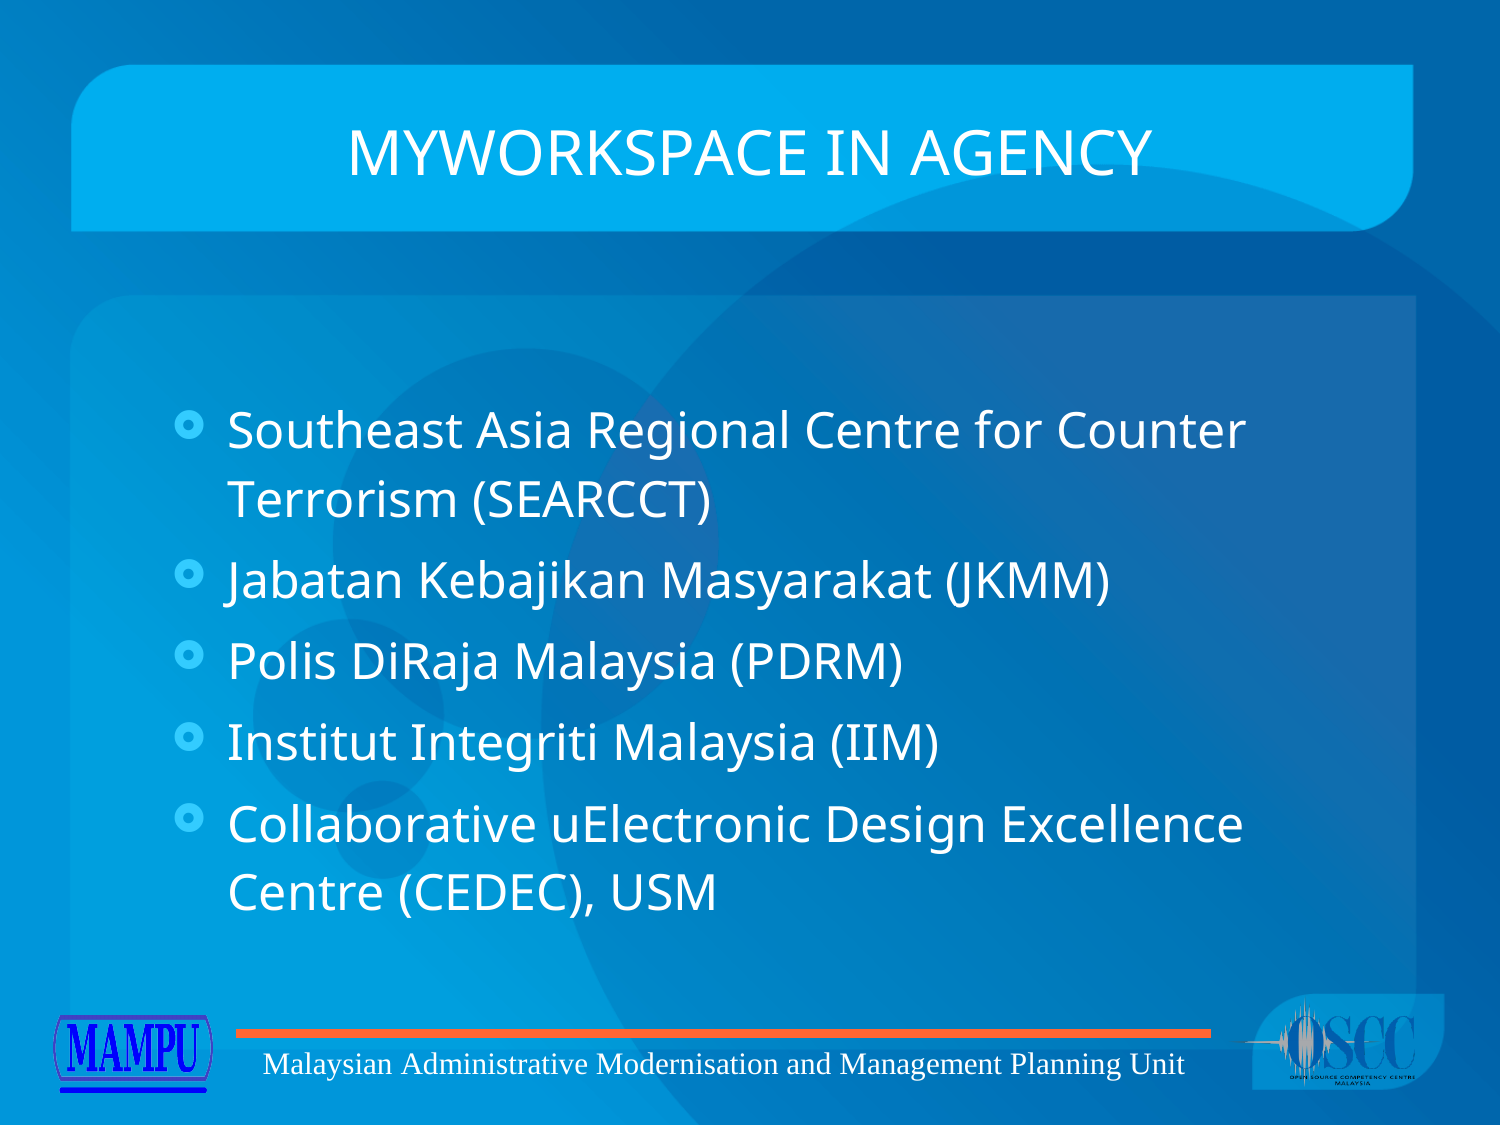

# MYWORKSPACE IN AGENCY
Southeast Asia Regional Centre for Counter Terrorism (SEARCCT)
Jabatan Kebajikan Masyarakat (JKMM)
Polis DiRaja Malaysia (PDRM)
Institut Integriti Malaysia (IIM)
Collaborative uElectronic Design Excellence Centre (CEDEC), USM
Malaysian Administrative Modernisation and Management Planning Unit